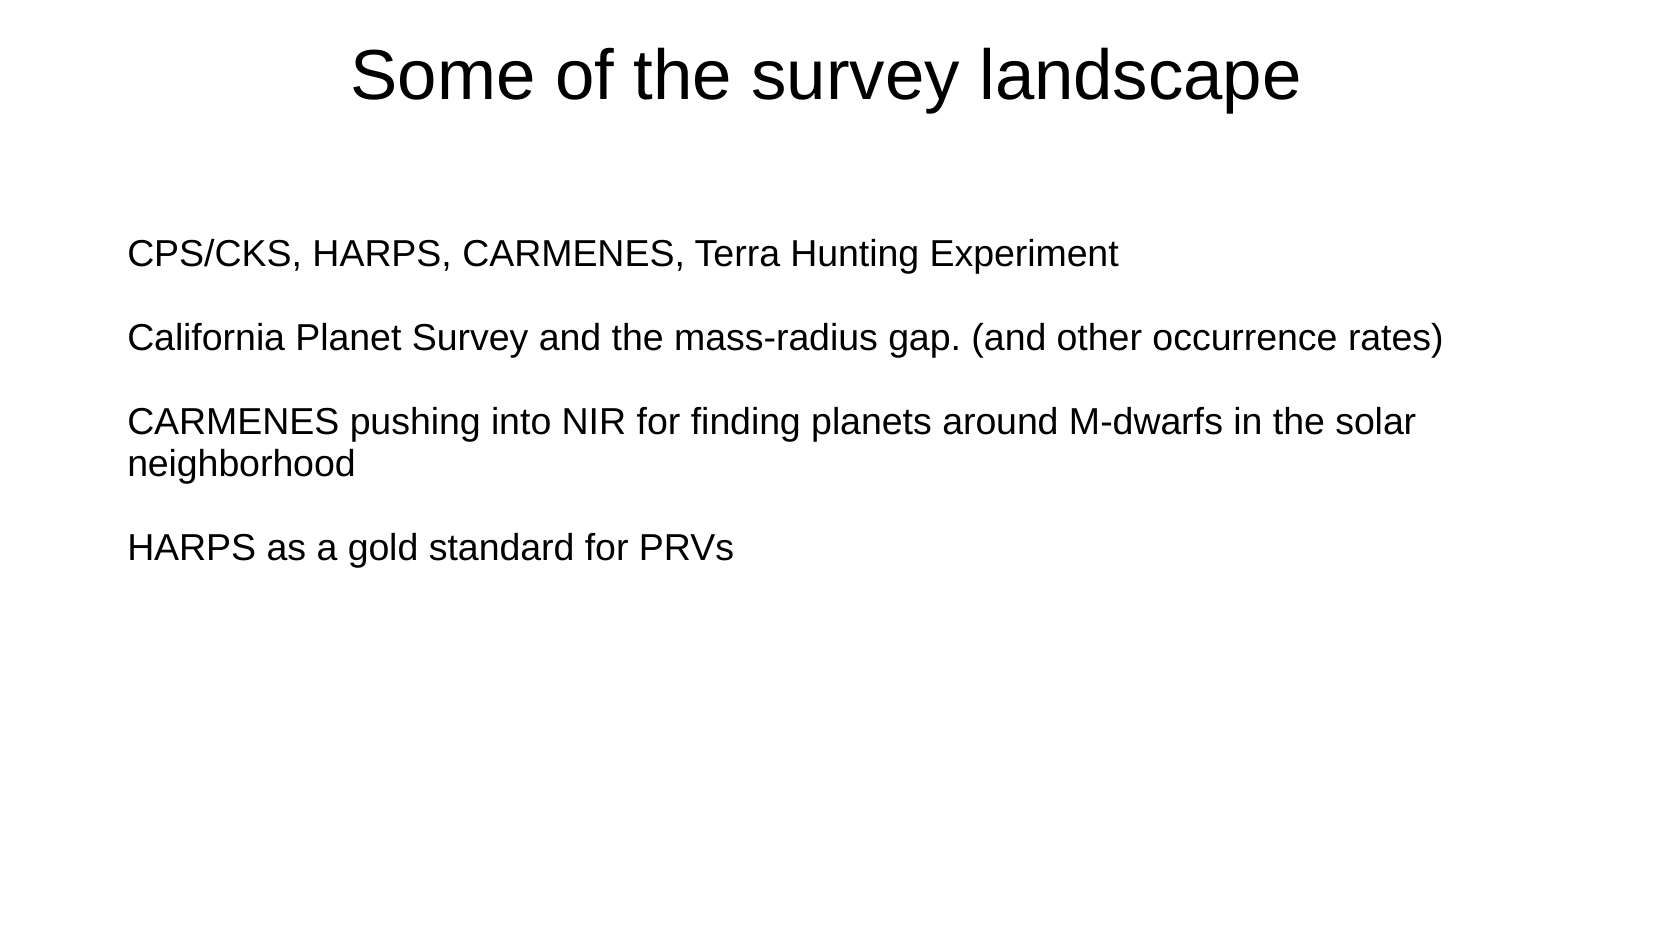

# Some of the survey landscape
CPS/CKS, HARPS, CARMENES, Terra Hunting Experiment
California Planet Survey and the mass-radius gap. (and other occurrence rates)
CARMENES pushing into NIR for finding planets around M-dwarfs in the solar neighborhood
HARPS as a gold standard for PRVs